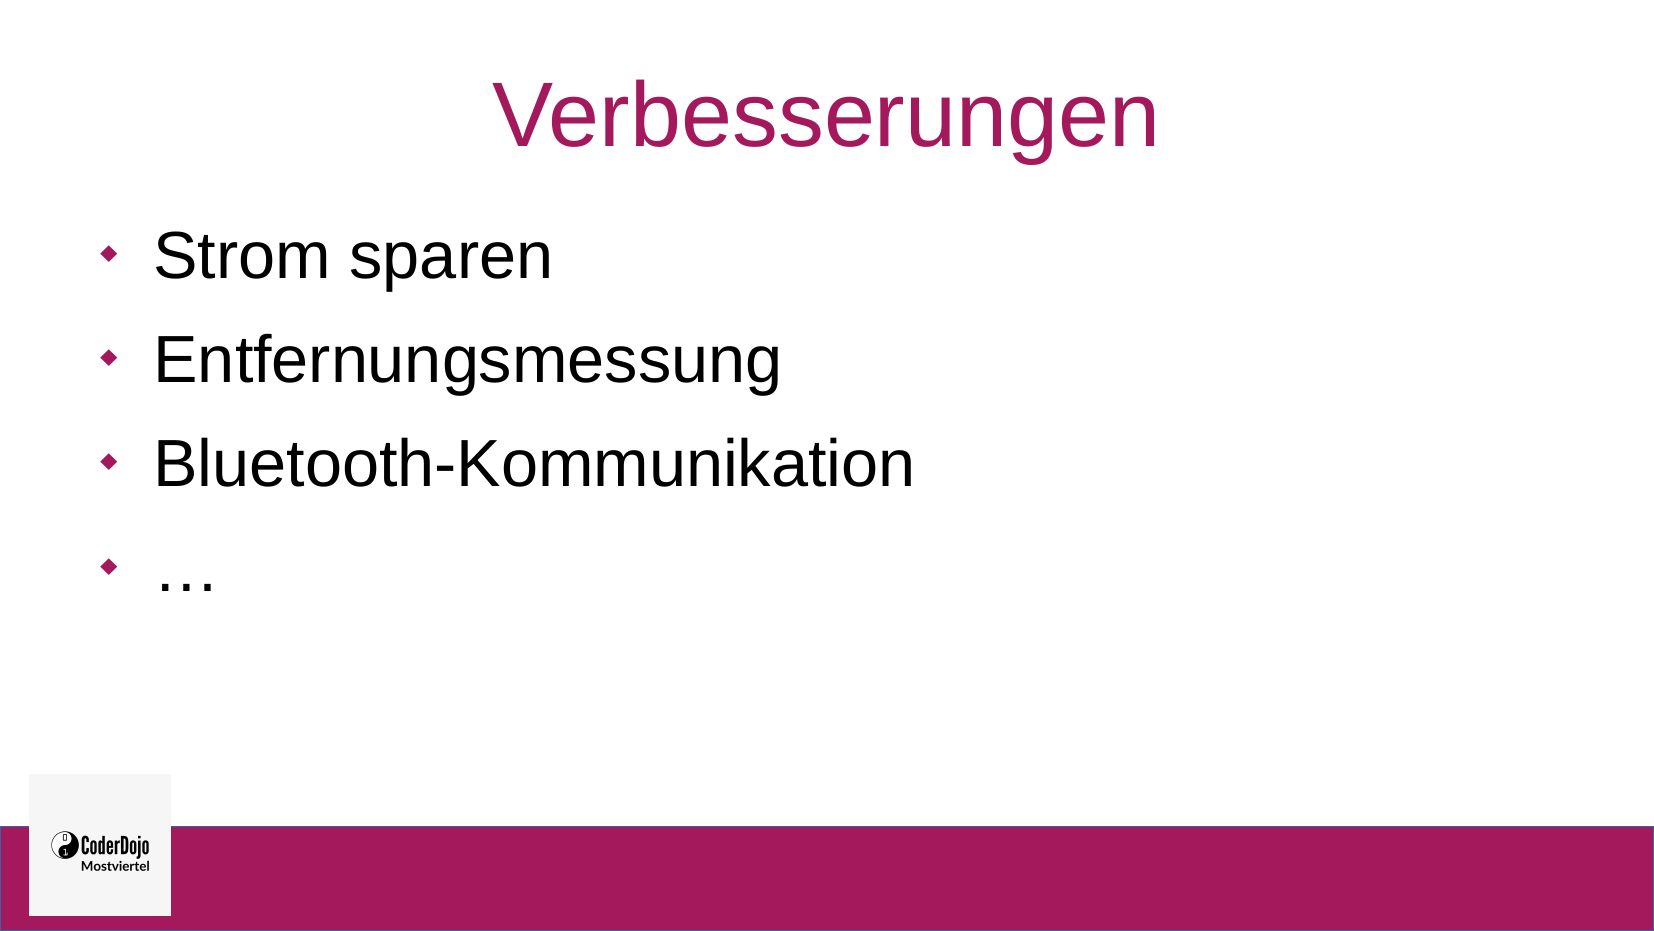

# Verbesserungen
Strom sparen
Entfernungsmessung
Bluetooth-Kommunikation
…